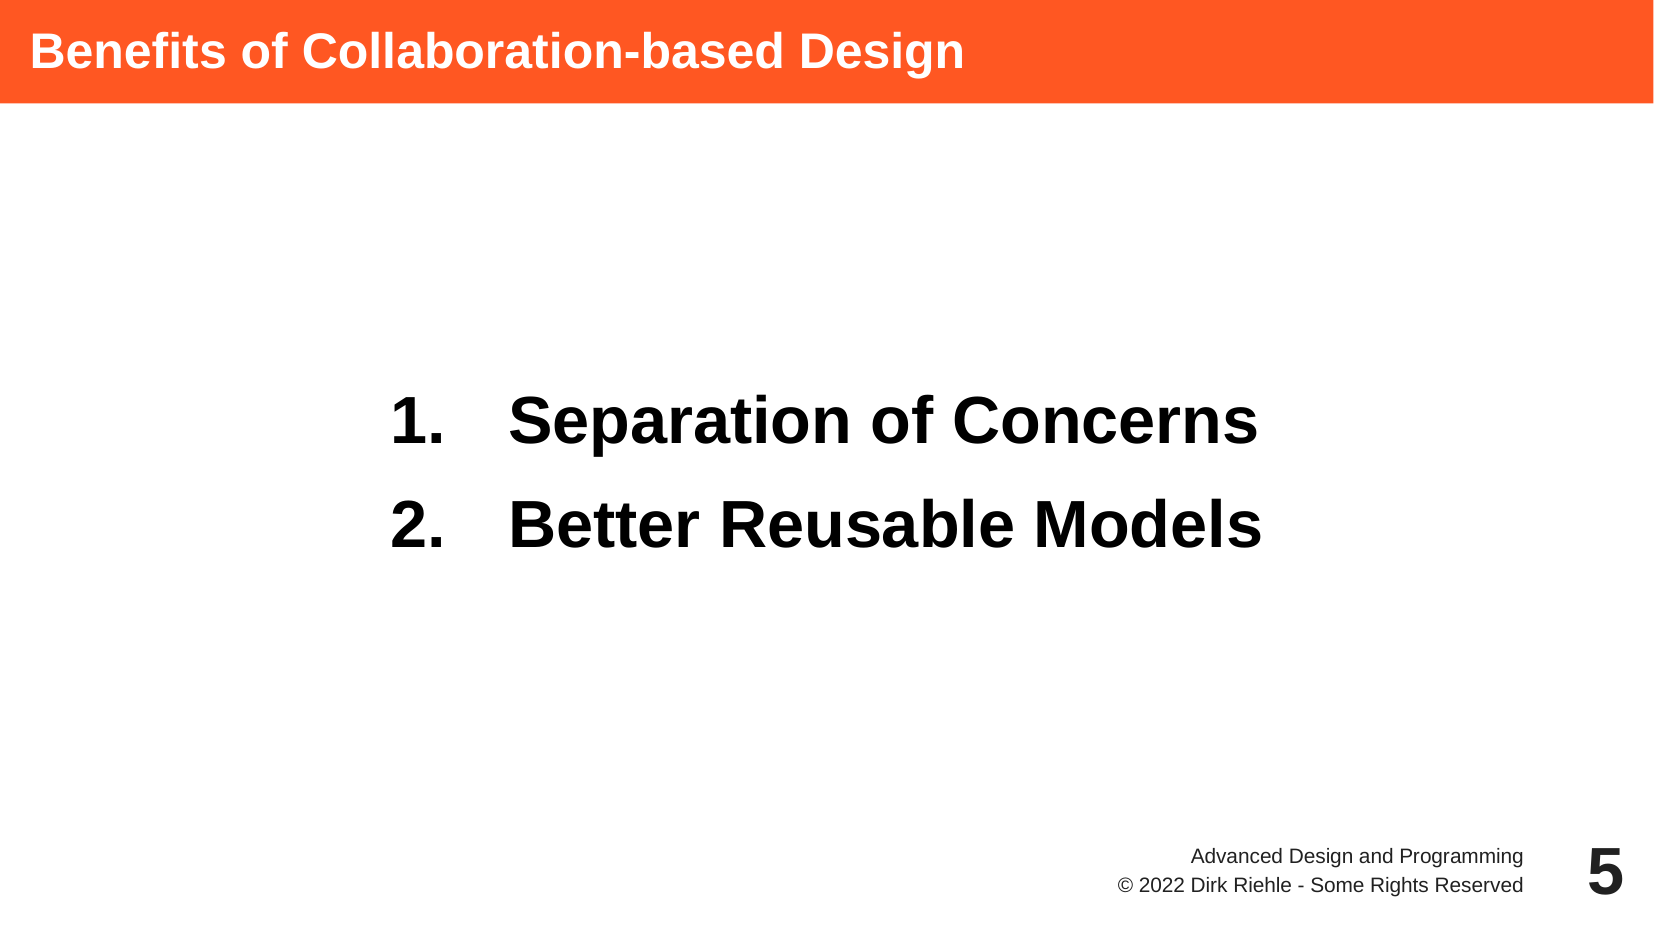

# Benefits of Collaboration-based Design
Separation of Concerns
Better Reusable Models
Advanced Design and Programming
5
© 2022 Dirk Riehle - Some Rights Reserved